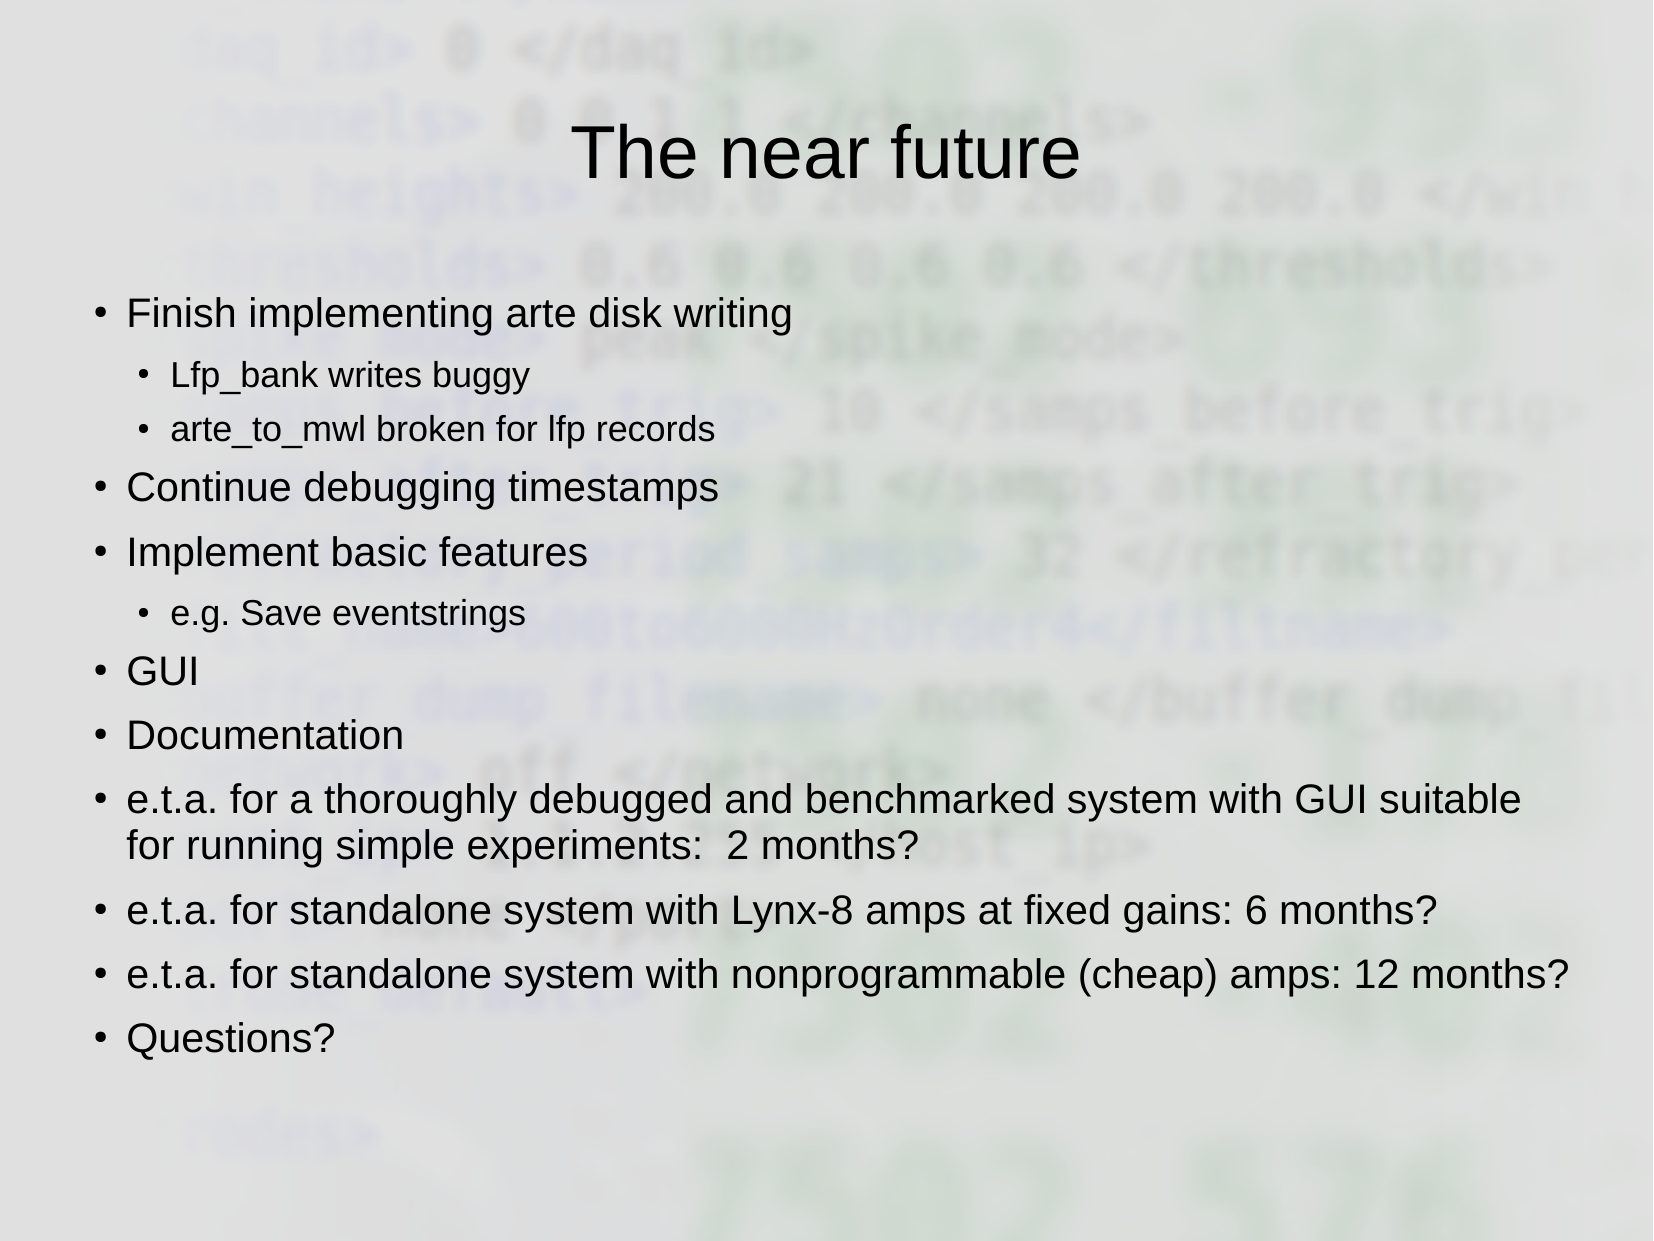

# The near future
Finish implementing arte disk writing
Lfp_bank writes buggy
arte_to_mwl broken for lfp records
Continue debugging timestamps
Implement basic features
e.g. Save eventstrings
GUI
Documentation
e.t.a. for a thoroughly debugged and benchmarked system with GUI suitable for running simple experiments: 2 months?
e.t.a. for standalone system with Lynx-8 amps at fixed gains: 6 months?
e.t.a. for standalone system with nonprogrammable (cheap) amps: 12 months?
Questions?